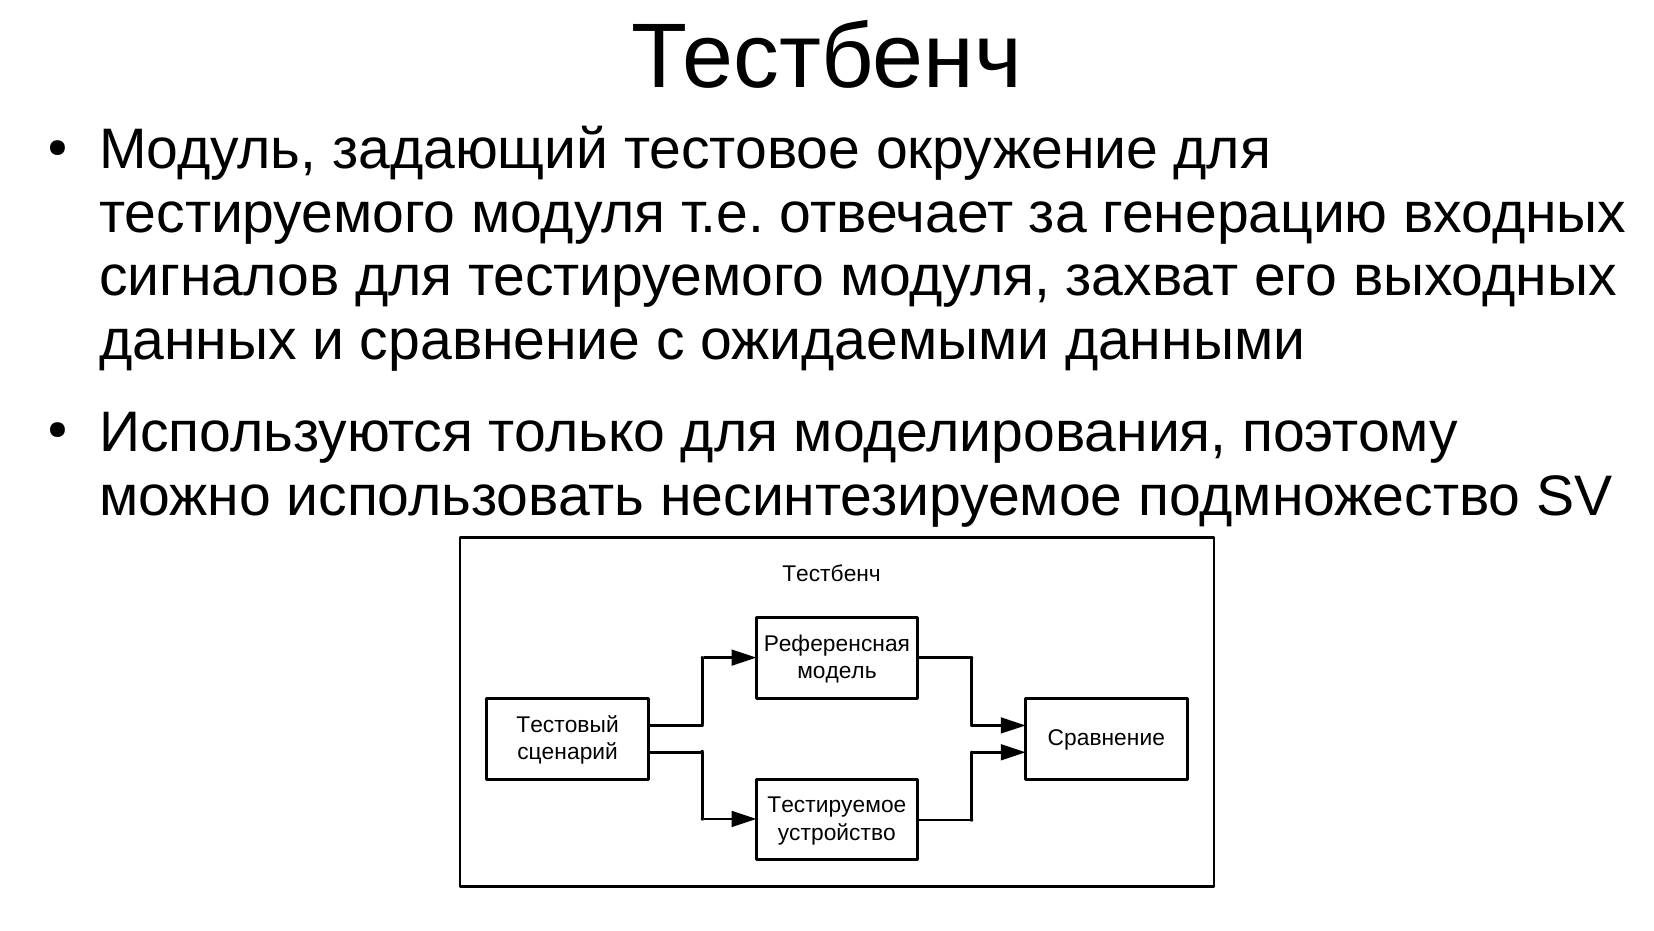

# Тестбенч
Mодуль, задающий тестовое окружение для тестируемого модуля т.е. отвечает за генерацию входных сигналов для тестируемого модуля, захват его выходных данных и сравнение с ожидаемыми данными
Используются только для моделирования, поэтому можно использовать несинтезируемое подмножество SV